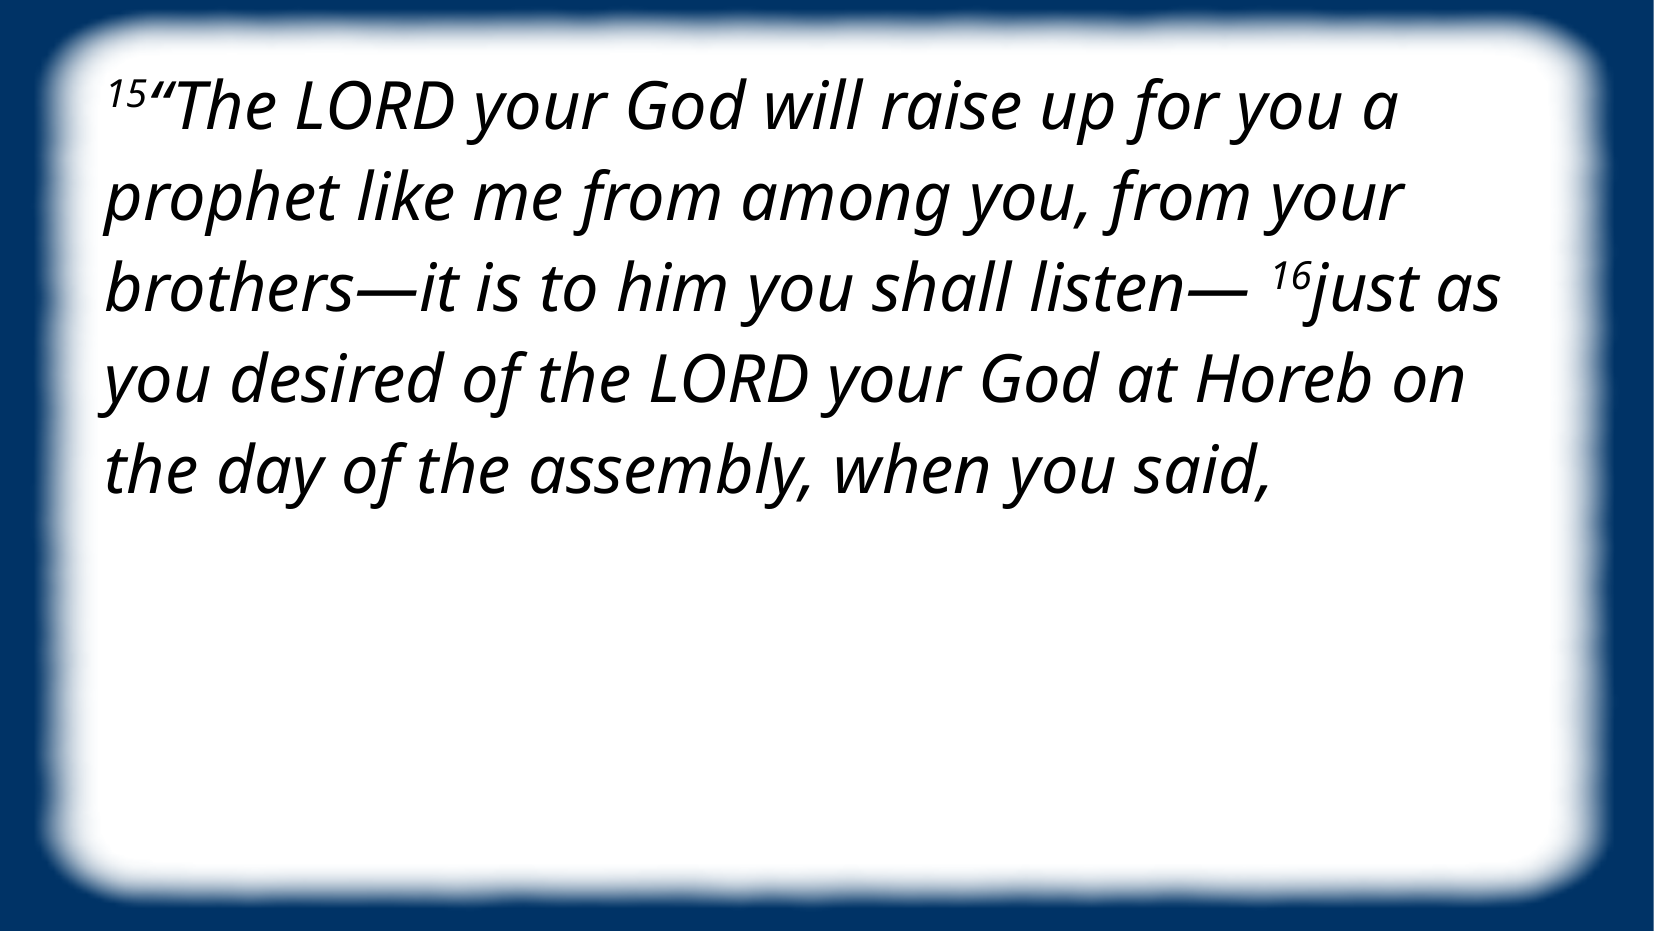

15“The LORD your God will raise up for you a prophet like me from among you, from your brothers—it is to him you shall listen— 16just as you desired of the LORD your God at Horeb on the day of the assembly, when you said,